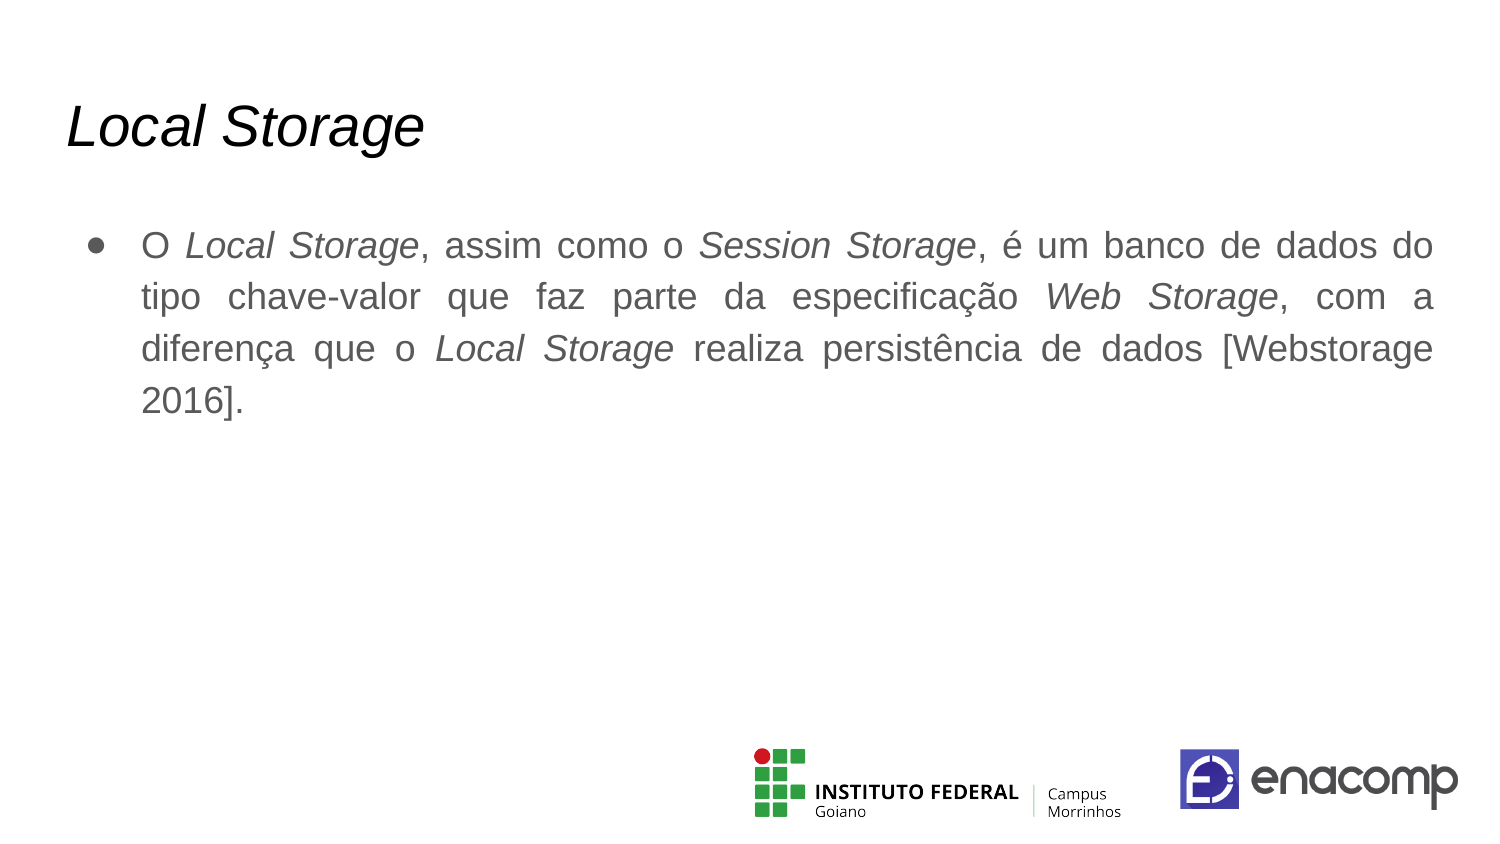

# Local Storage
O Local Storage, assim como o Session Storage, é um banco de dados do tipo chave-valor que faz parte da especificação Web Storage, com a diferença que o Local Storage realiza persistência de dados [Webstorage 2016].